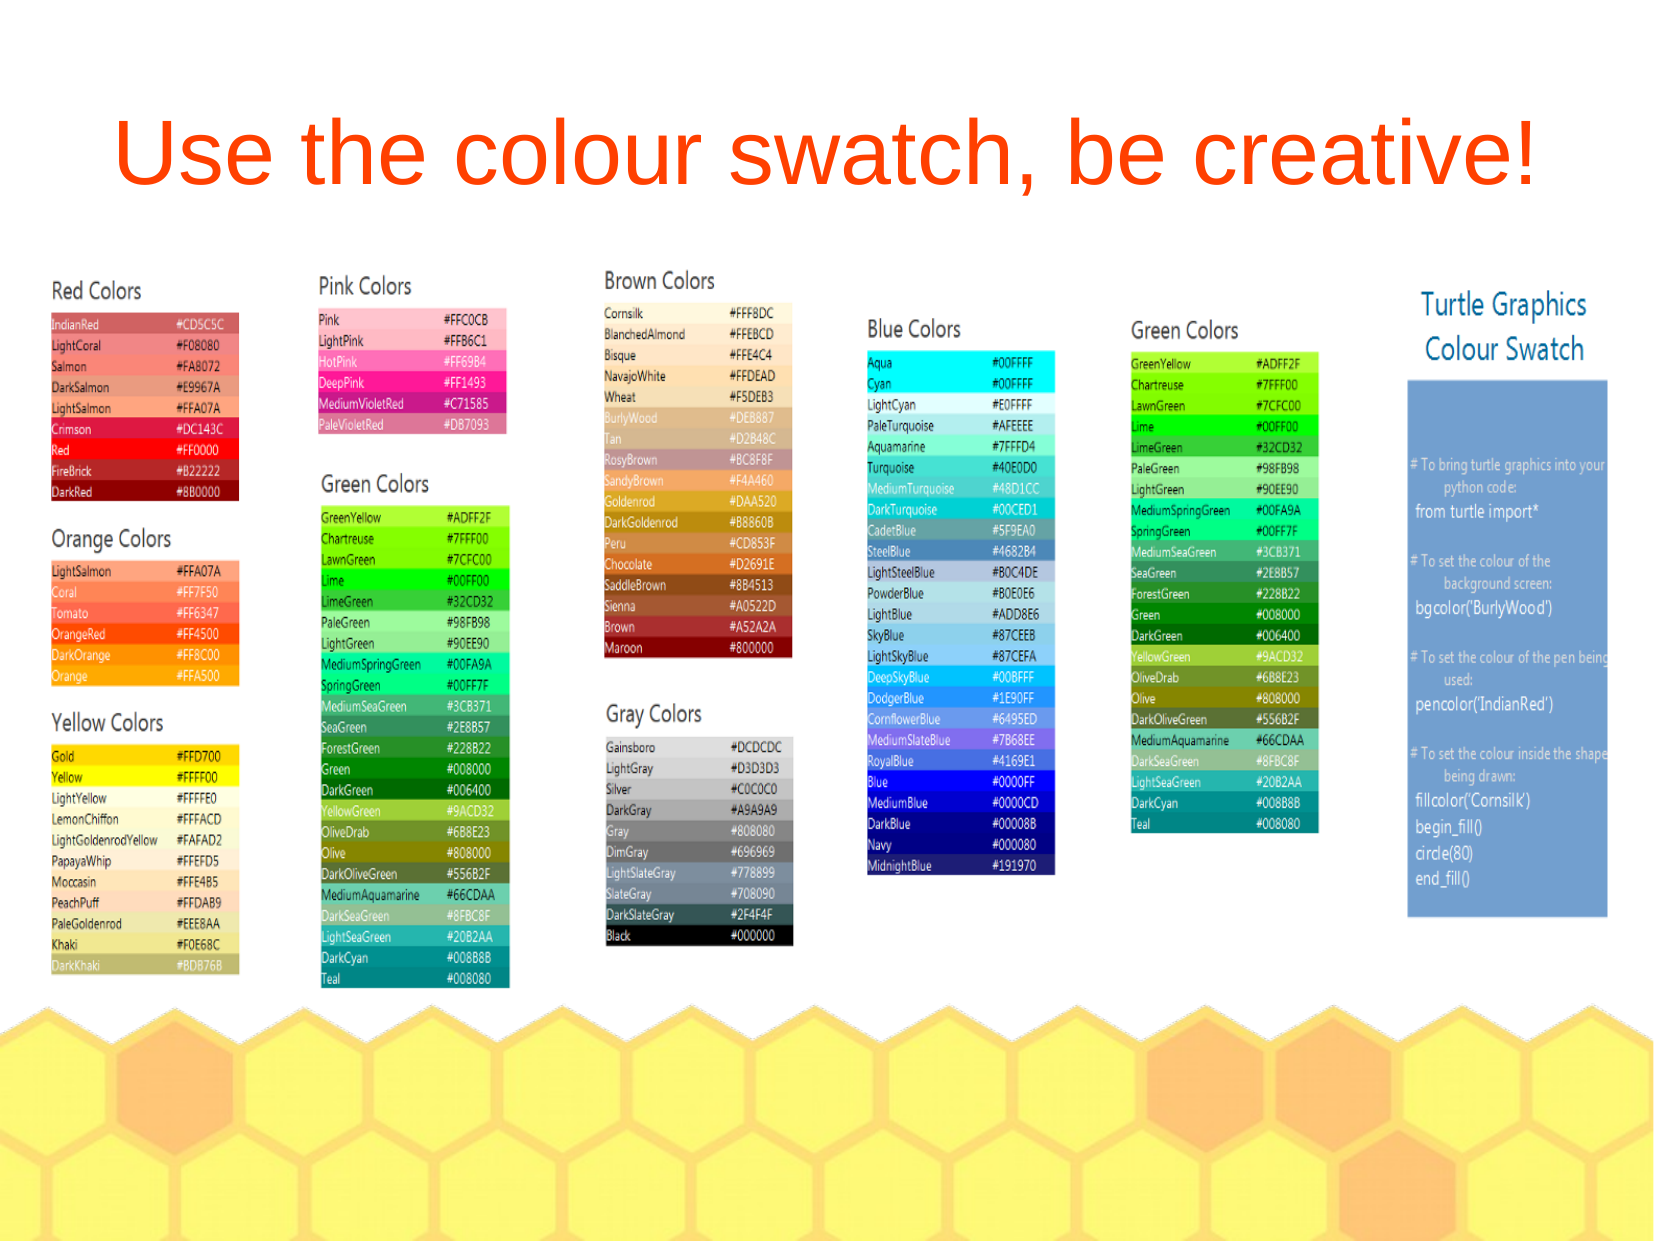

# Use the colour swatch, be creative!